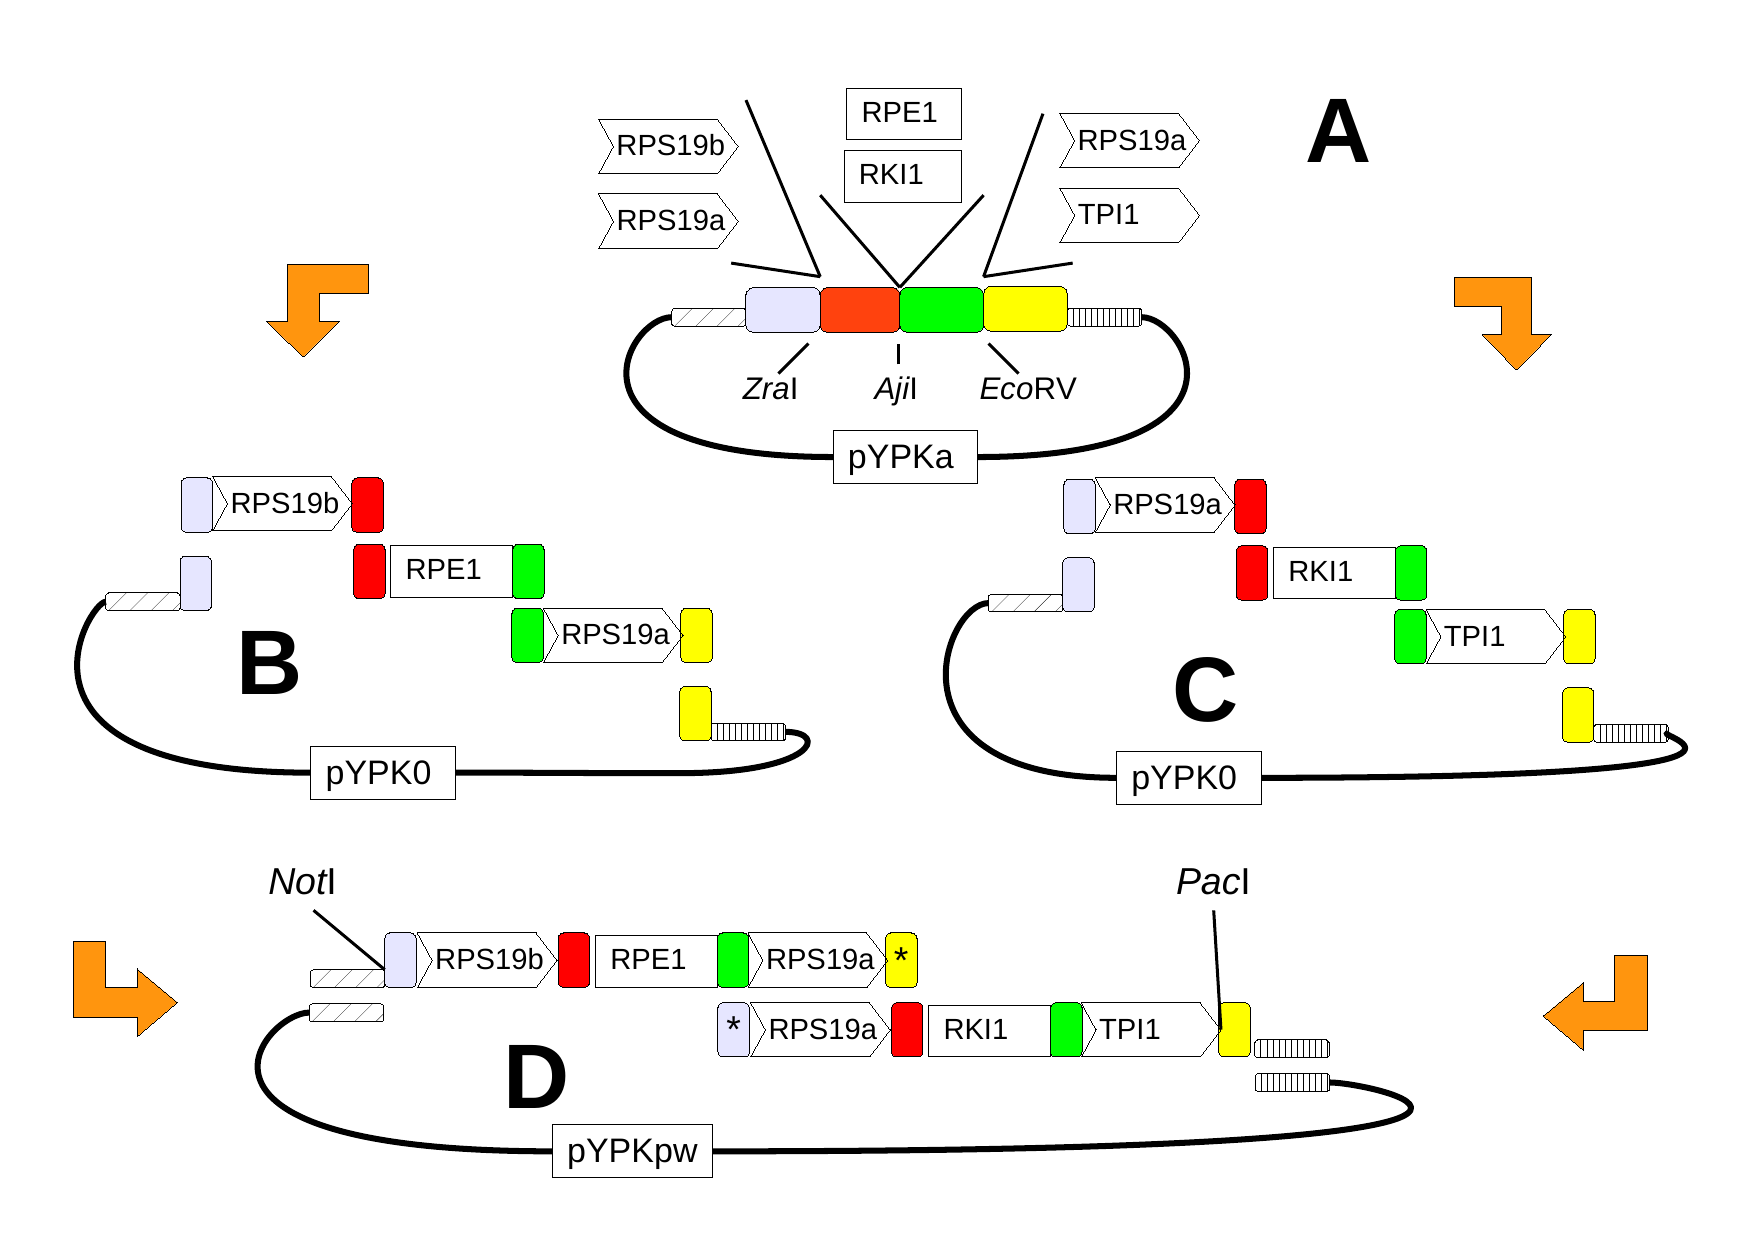

A
RPE1
RPS19a
RPS19b
RKI1
TPI1
RPS19a
ZraI
AjiI
EcoRV
pYPKa
RPS19b
RPS19a
RPE1
RKI1
B
RPS19a
TPI1
C
pYPK0
pYPK0
NotI
PacI
RPS19b
RPS19a
*
RPE1
*
RPS19a
TPI1
RKI1
D
pYPKpw